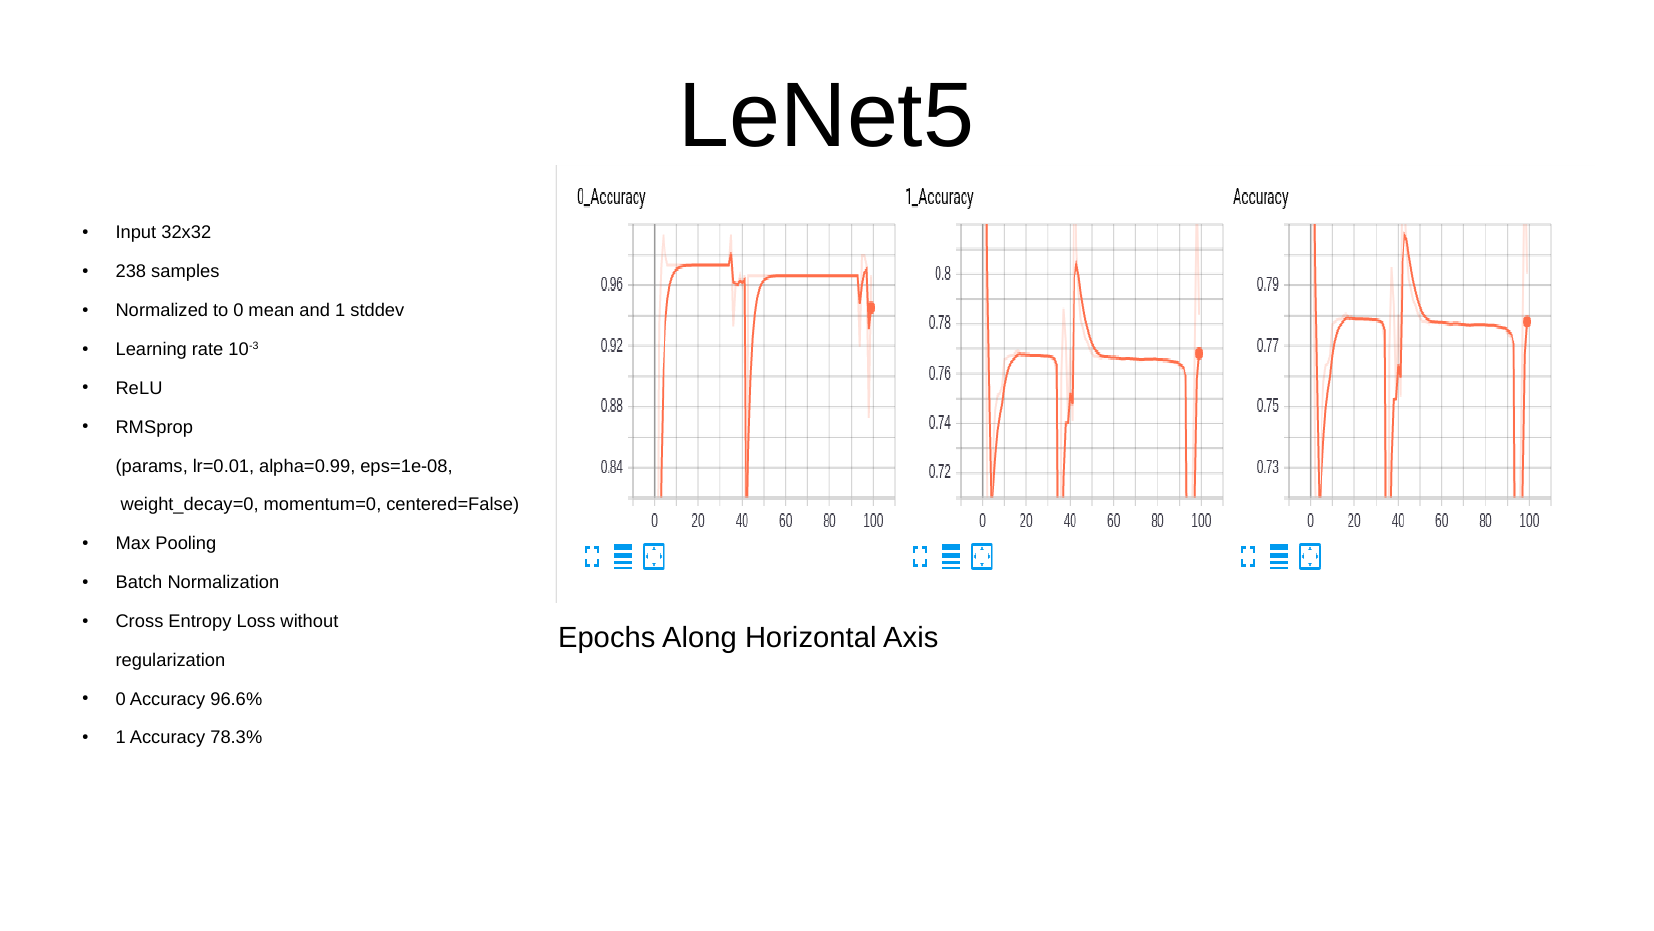

# LeNet5
Input 32x32
238 samples
Normalized to 0 mean and 1 stddev
Learning rate 10-3
ReLU
RMSprop
(params, lr=0.01, alpha=0.99, eps=1e-08,
 weight_decay=0, momentum=0, centered=False)
Max Pooling
Batch Normalization
Cross Entropy Loss without
regularization
0 Accuracy 96.6%
1 Accuracy 78.3%
Epochs Along Horizontal Axis